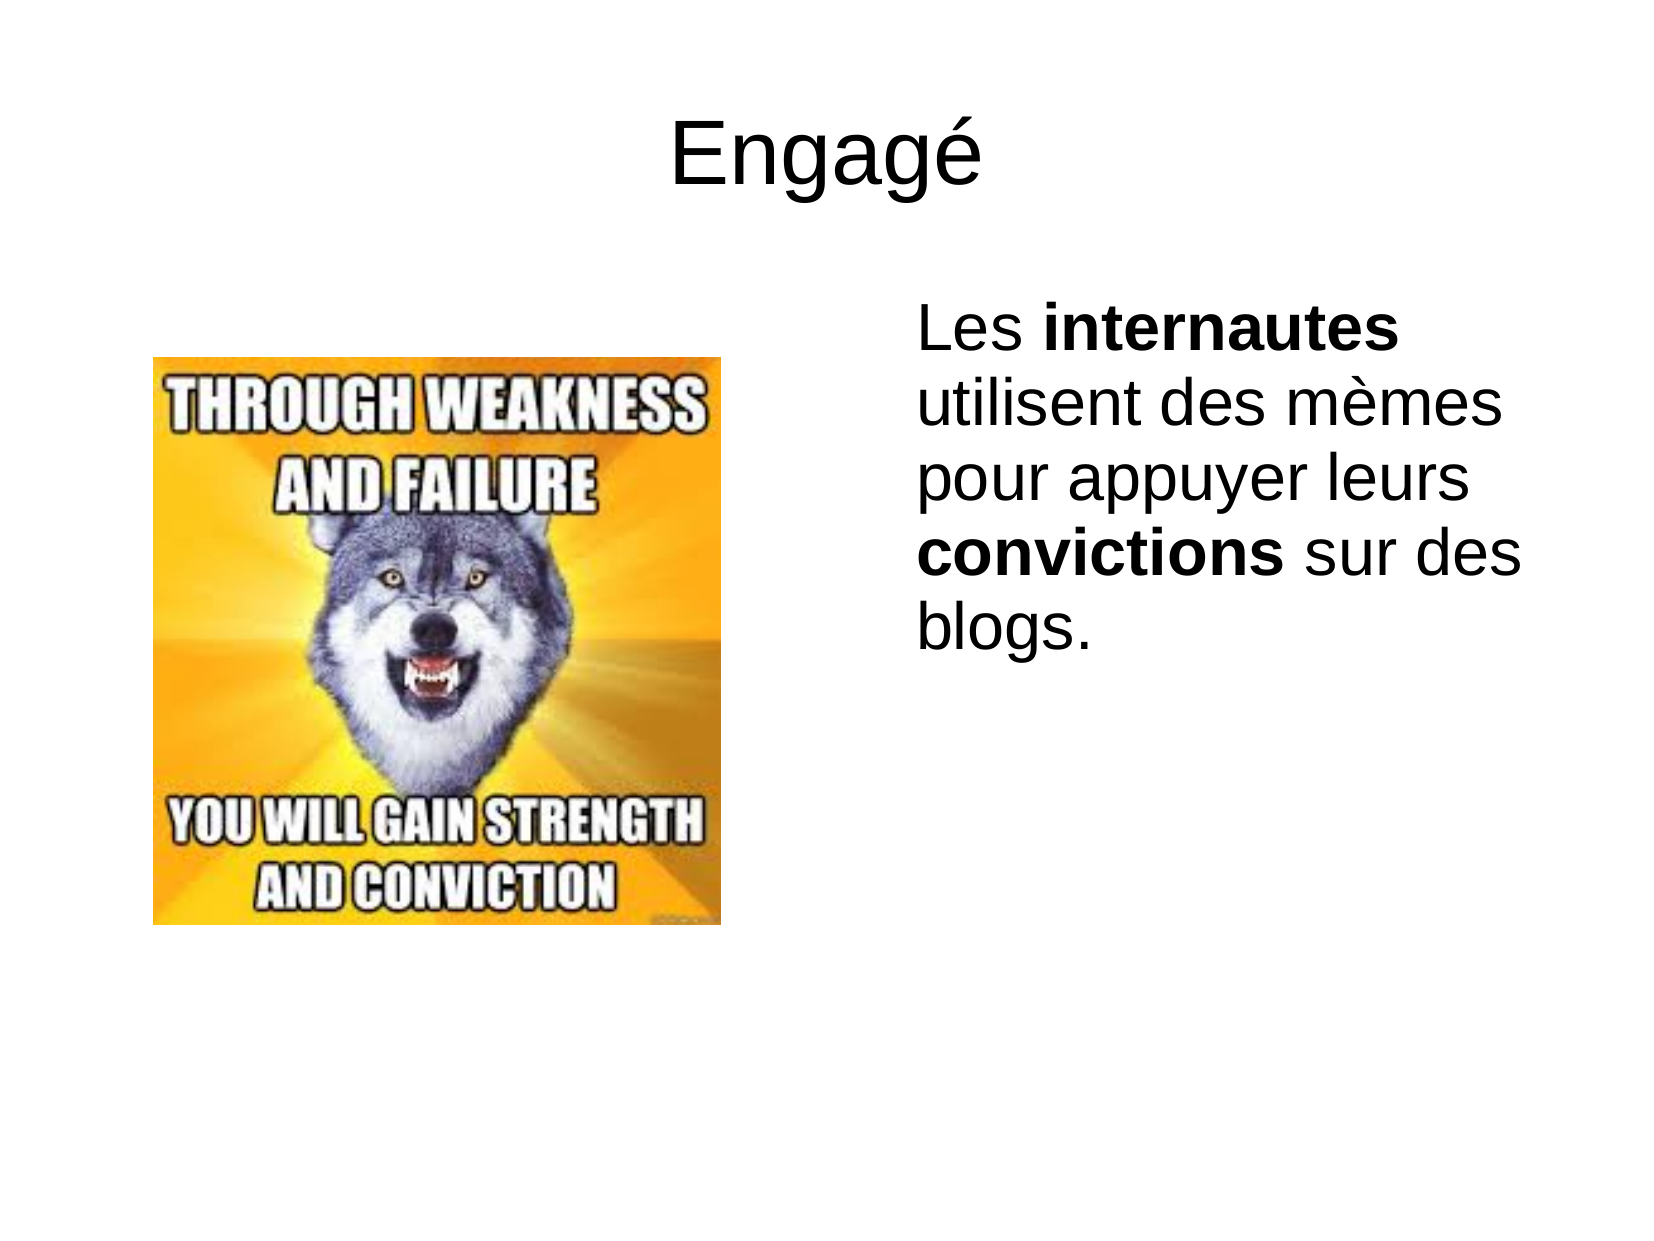

# Engagé
Les internautes utilisent des mèmes pour appuyer leurs convictions sur des blogs.